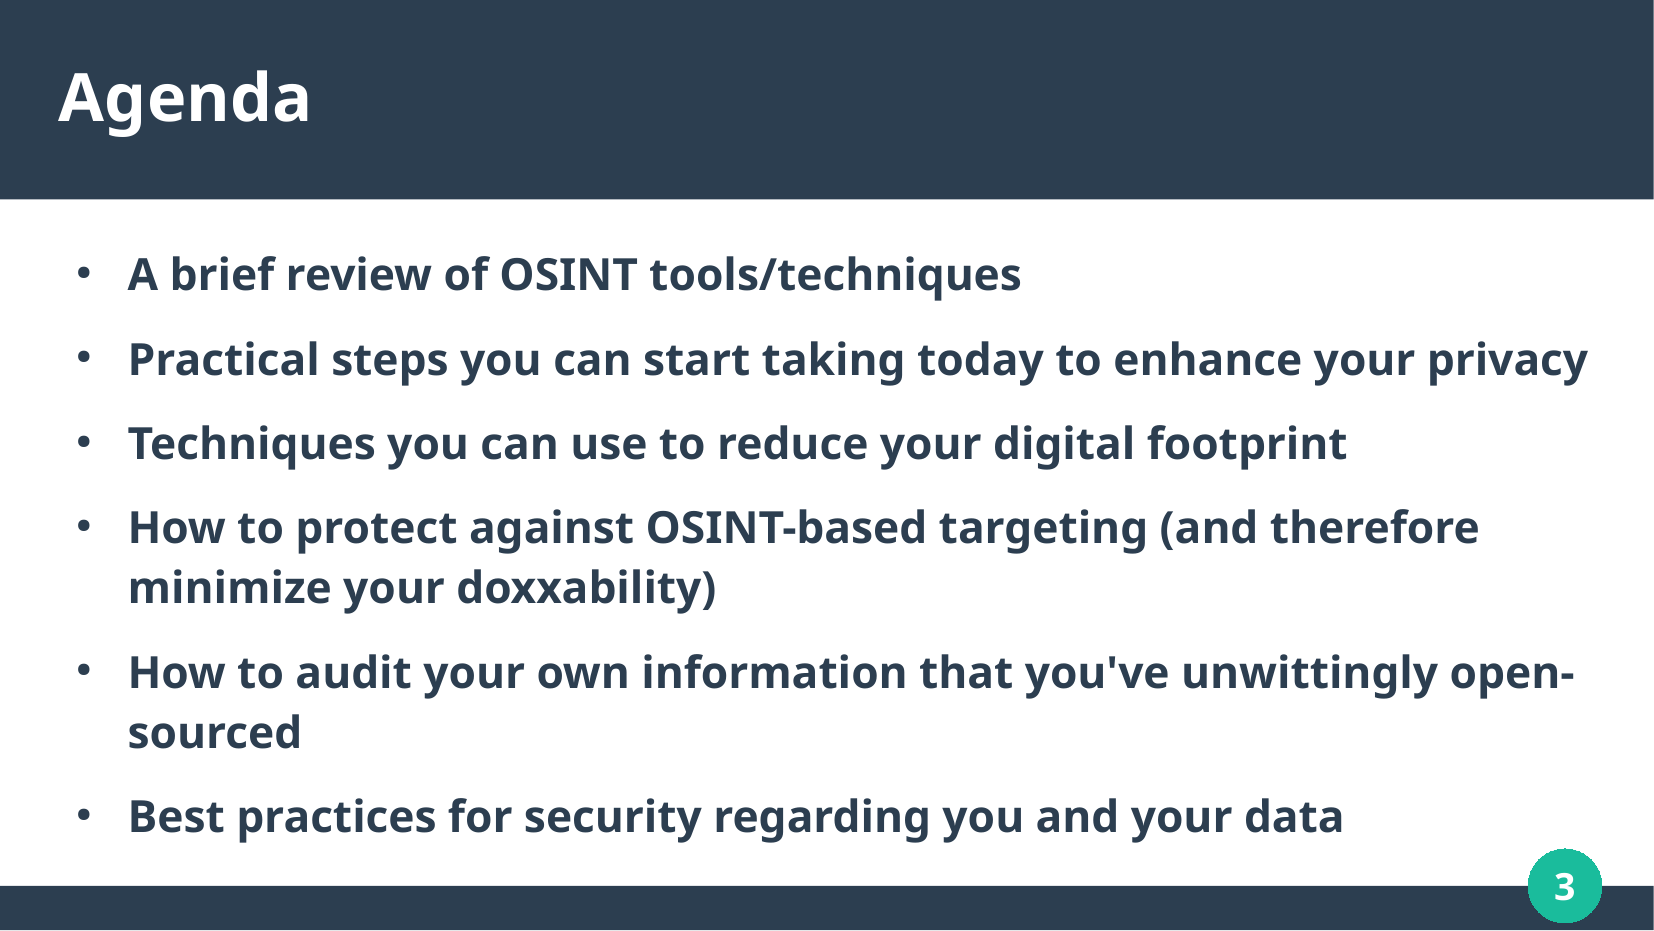

# Agenda
A brief review of OSINT tools/techniques
Practical steps you can start taking today to enhance your privacy
Techniques you can use to reduce your digital footprint
How to protect against OSINT-based targeting (and therefore minimize your doxxability)
How to audit your own information that you've unwittingly open-sourced
Best practices for security regarding you and your data
3